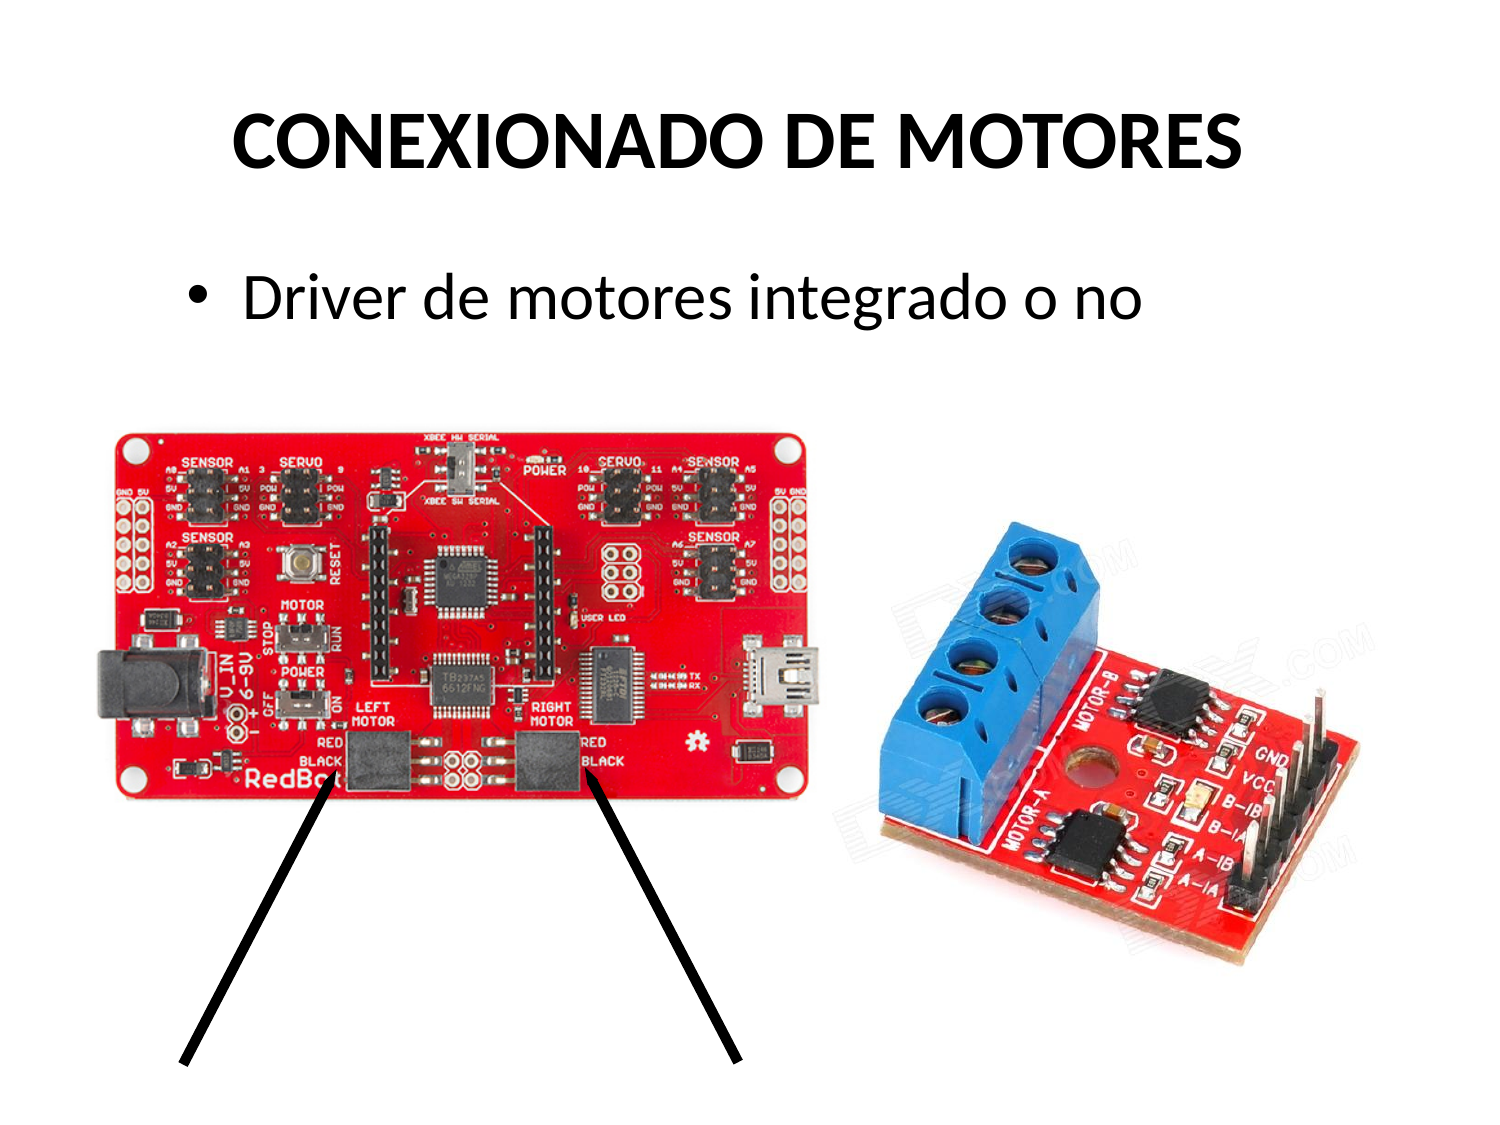

CONEXIONADO DE MOTORES
Driver de motores integrado o no